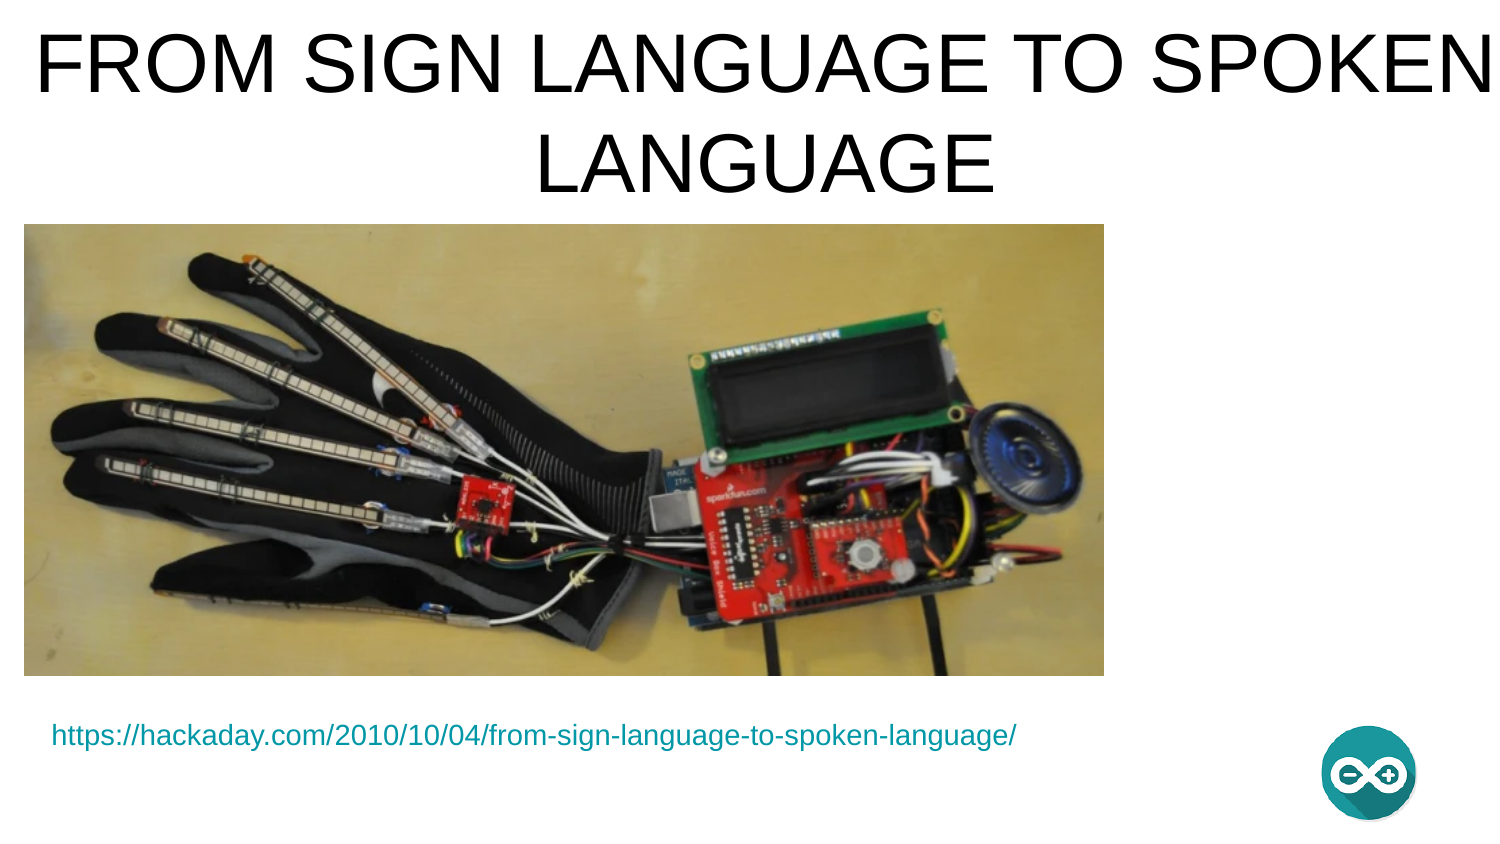

# FROM SIGN LANGUAGE TO SPOKEN LANGUAGE
https://hackaday.com/2010/10/04/from-sign-language-to-spoken-language/